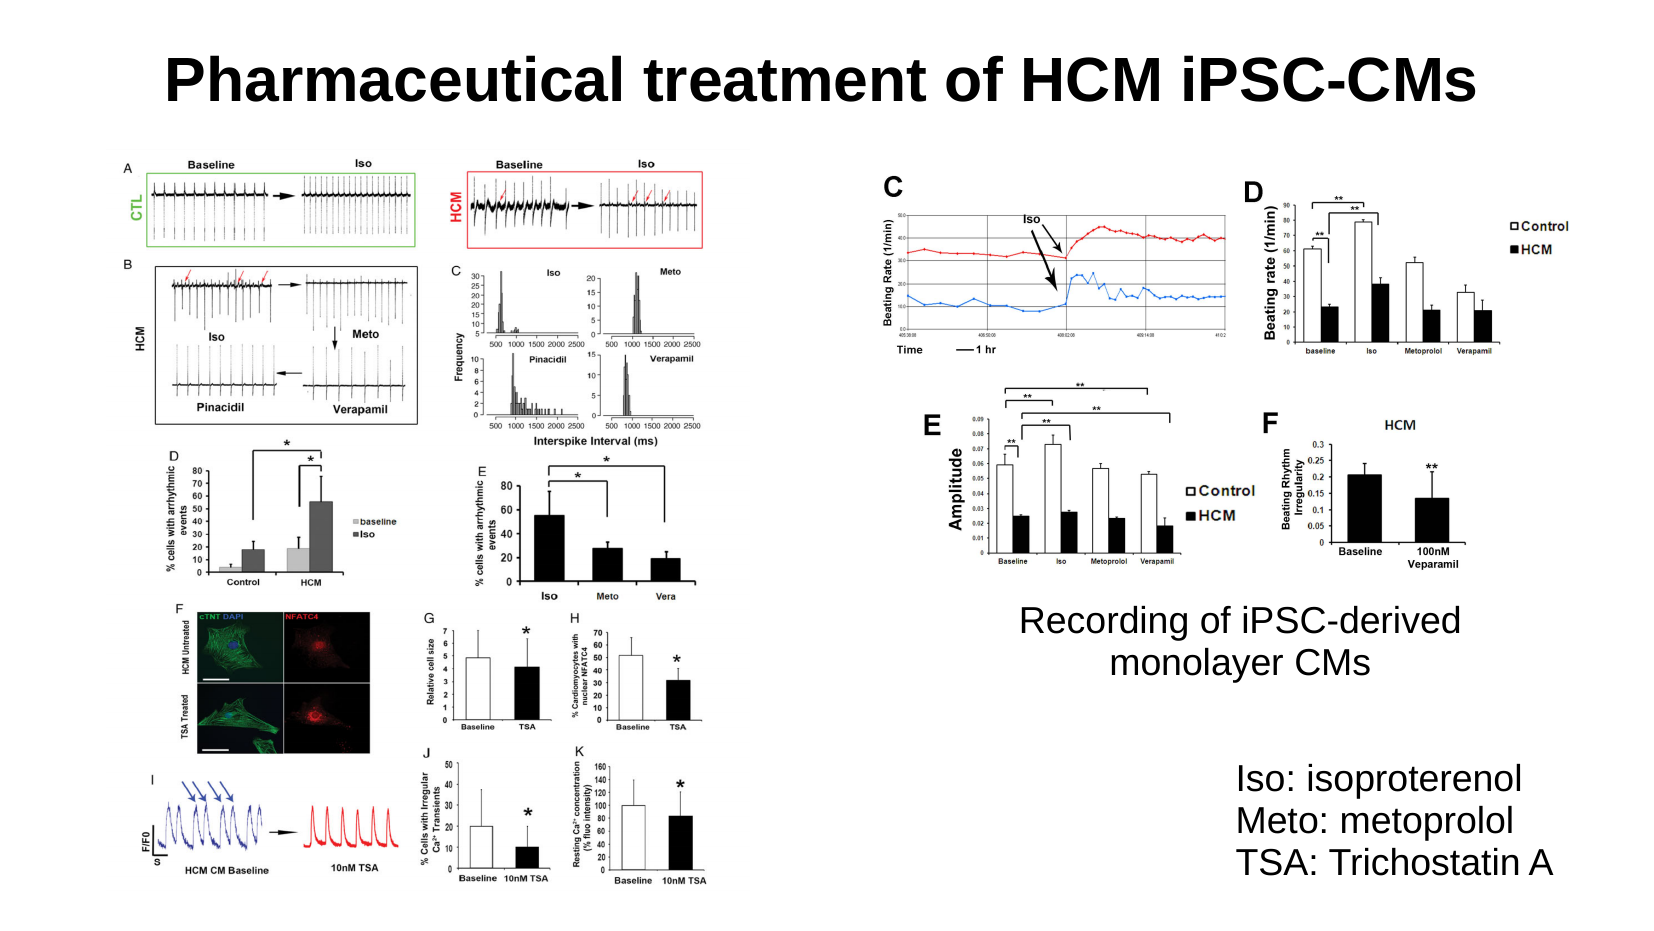

Pharmaceutical treatment of HCM iPSC-CMs
Recording of iPSC-derived
monolayer CMs
Iso: isoproterenol
Meto: metoprolol
TSA: Trichostatin A